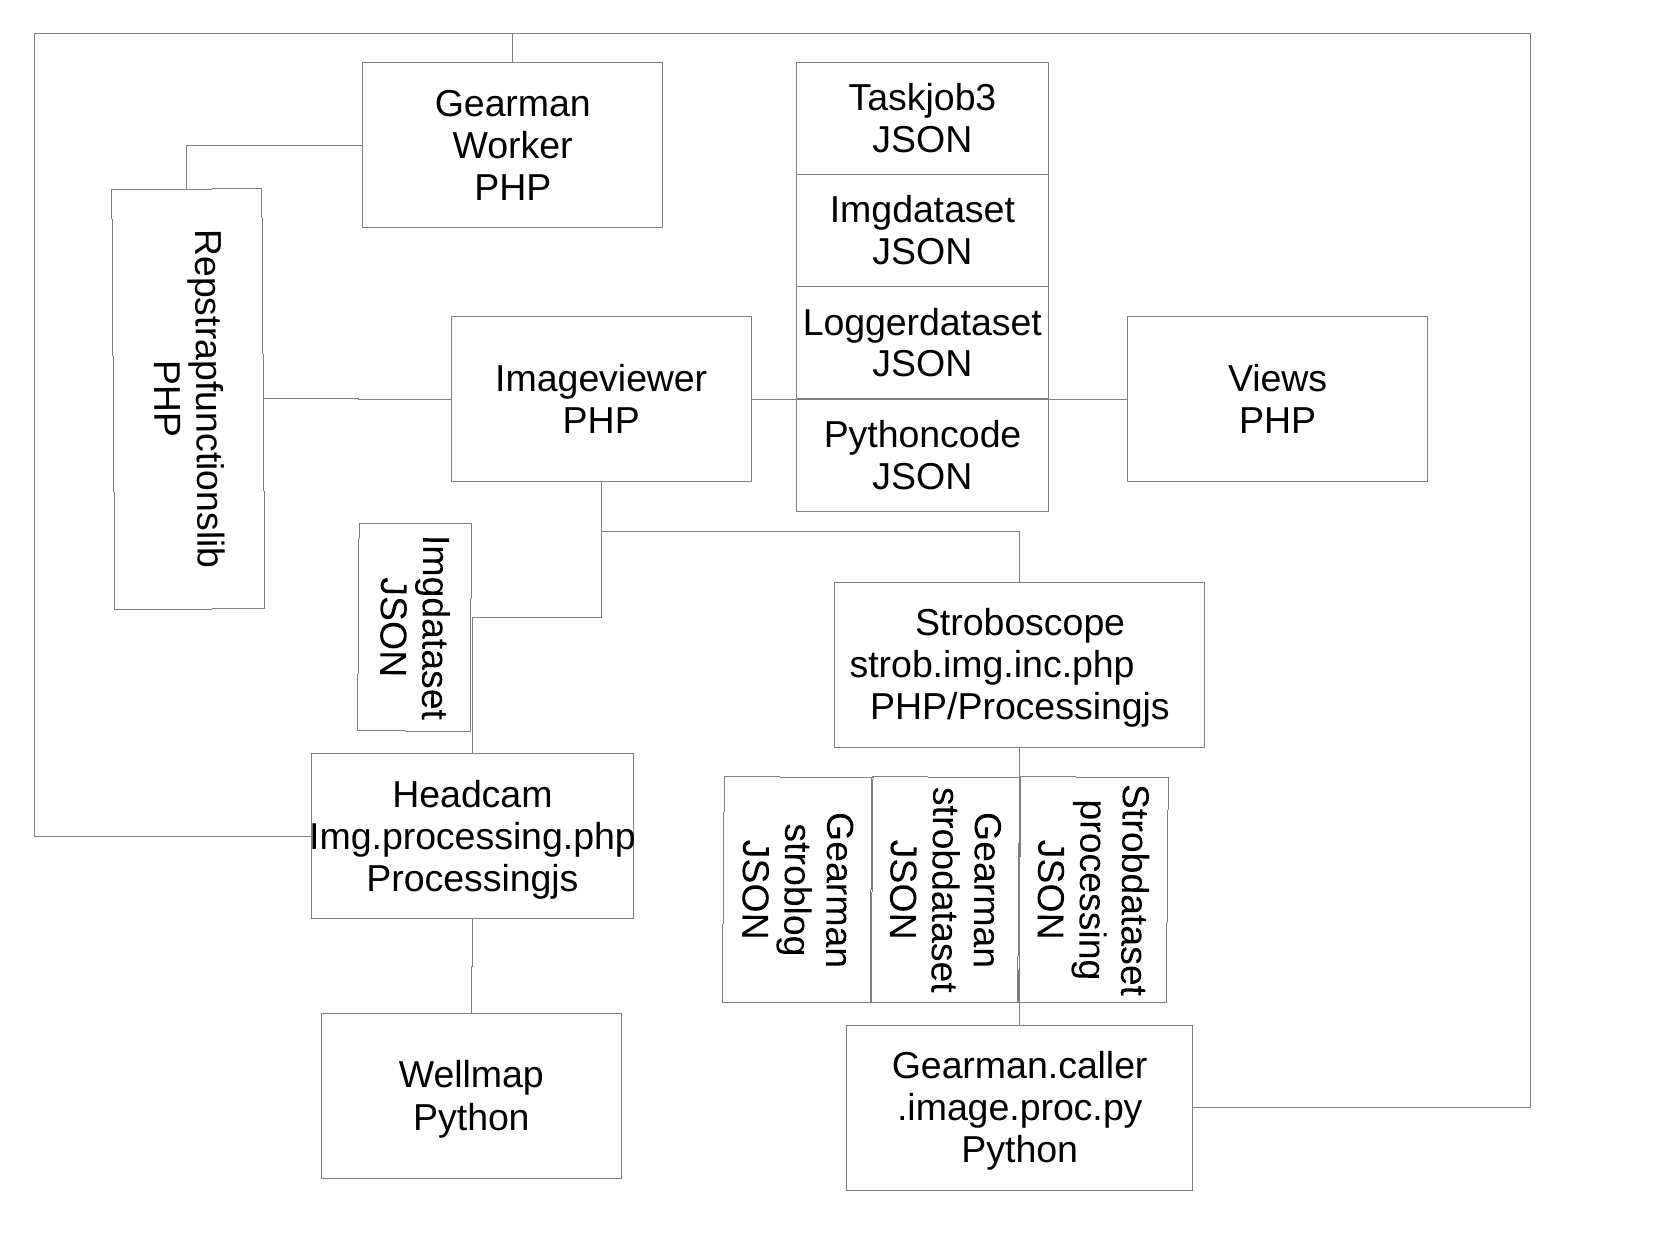

Taskjob3
JSON
Gearman
Worker
PHP
Imgdataset
JSON
Loggerdataset
JSON
Views
PHP
Imageviewer
PHP
Repstrapfunctionslib
PHP
Pythoncode
JSON
Imgdataset
JSON
Stroboscope
strob.img.inc.php
PHP/Processingjs
Headcam
Img.processing.php
Processingjs
Gearman
stroblog
JSON
Gearman
strobdataset
JSON
Strobdataset
processing
JSON
Wellmap
Python
Gearman.caller
.image.proc.py
Python